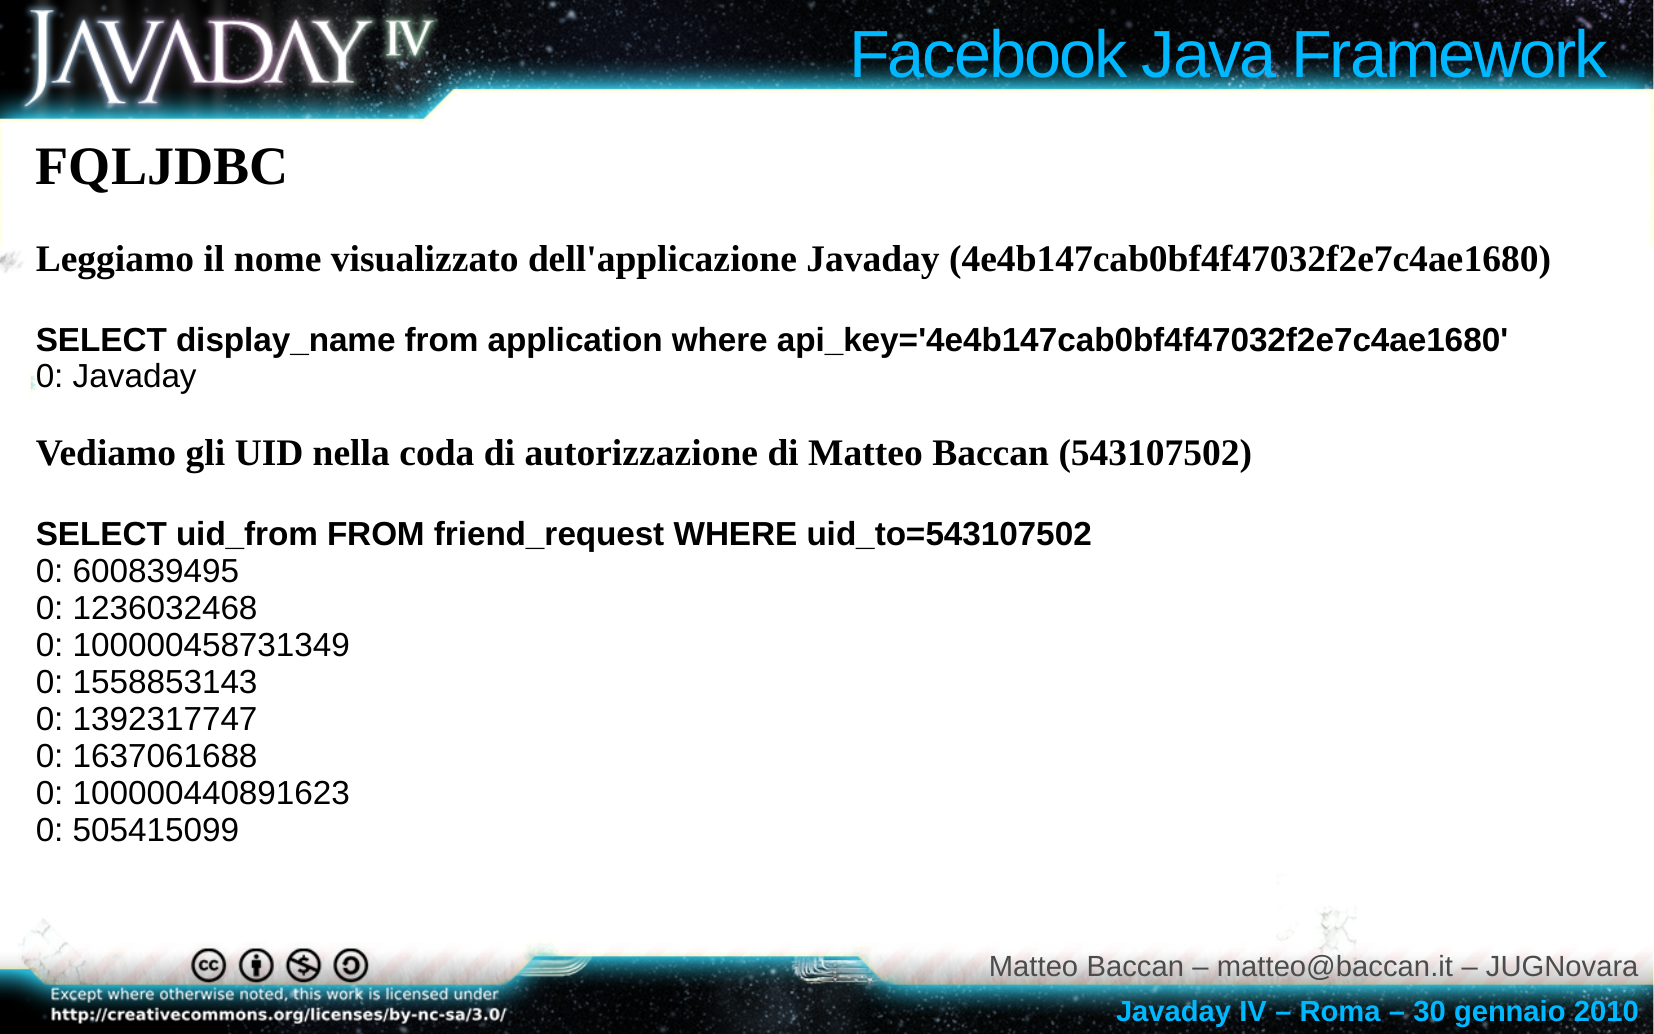

# Facebook Java Framework
FQLJDBC
Leggiamo il nome visualizzato dell'applicazione Javaday (4e4b147cab0bf4f47032f2e7c4ae1680)
SELECT display_name from application where api_key='4e4b147cab0bf4f47032f2e7c4ae1680'
0: Javaday
Vediamo gli UID nella coda di autorizzazione di Matteo Baccan (543107502)
SELECT uid_from FROM friend_request WHERE uid_to=543107502
0: 600839495
0: 1236032468
0: 100000458731349
0: 1558853143
0: 1392317747
0: 1637061688
0: 100000440891623
0: 505415099